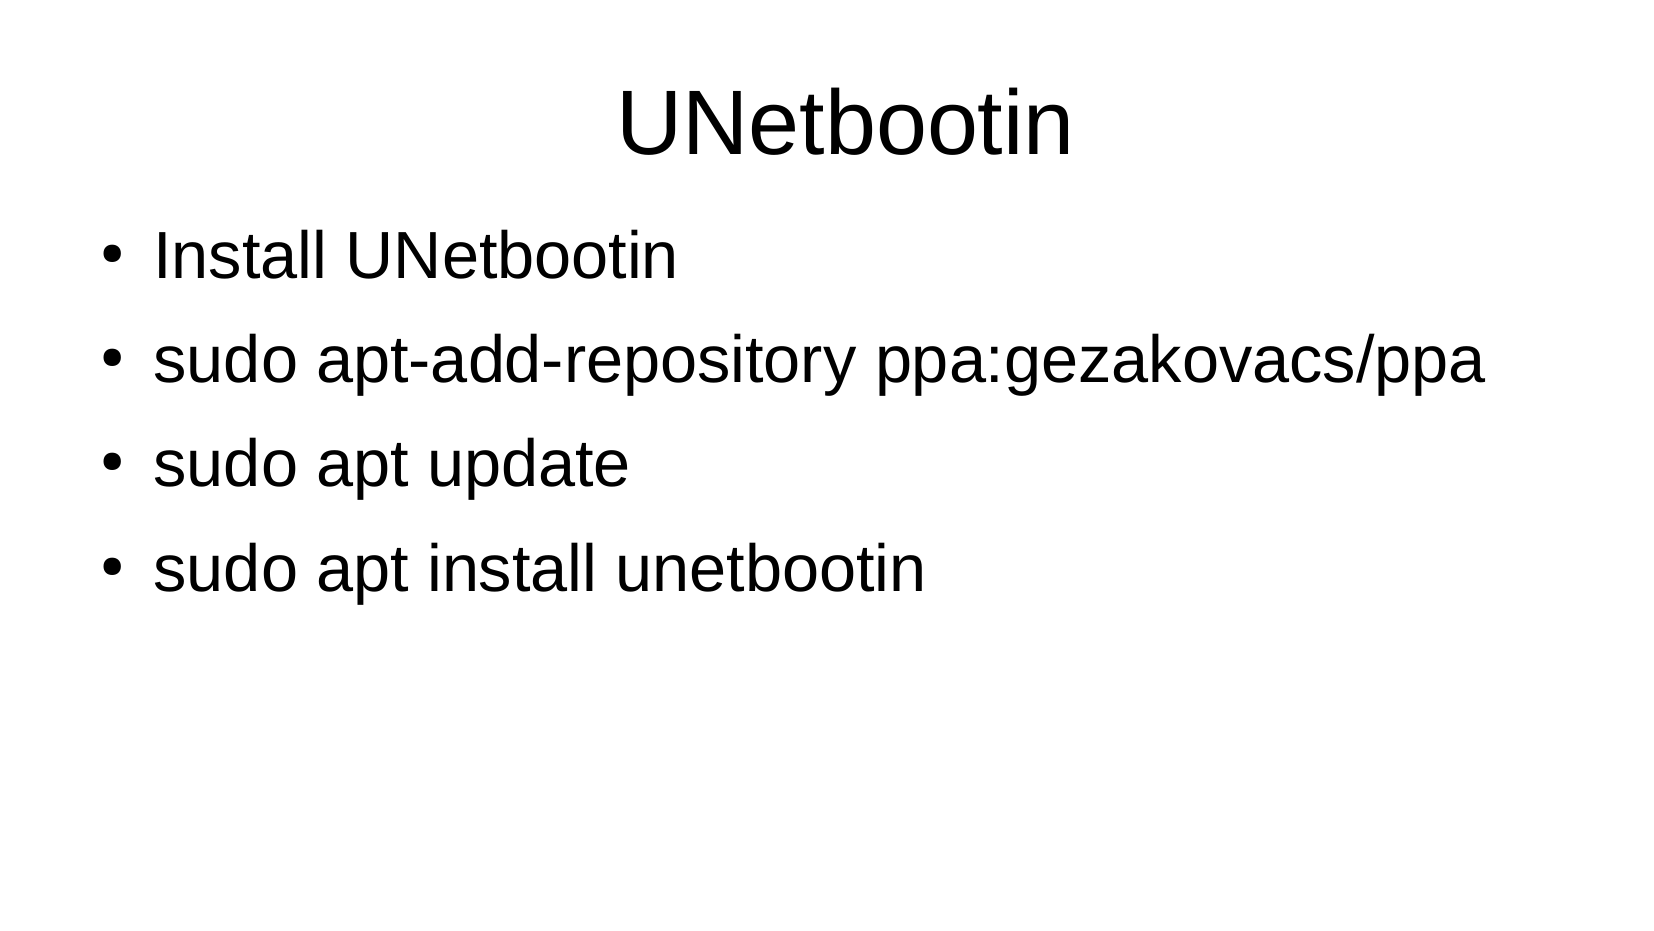

# UNetbootin
Install UNetbootin
sudo apt-add-repository ppa:gezakovacs/ppa
sudo apt update
sudo apt install unetbootin